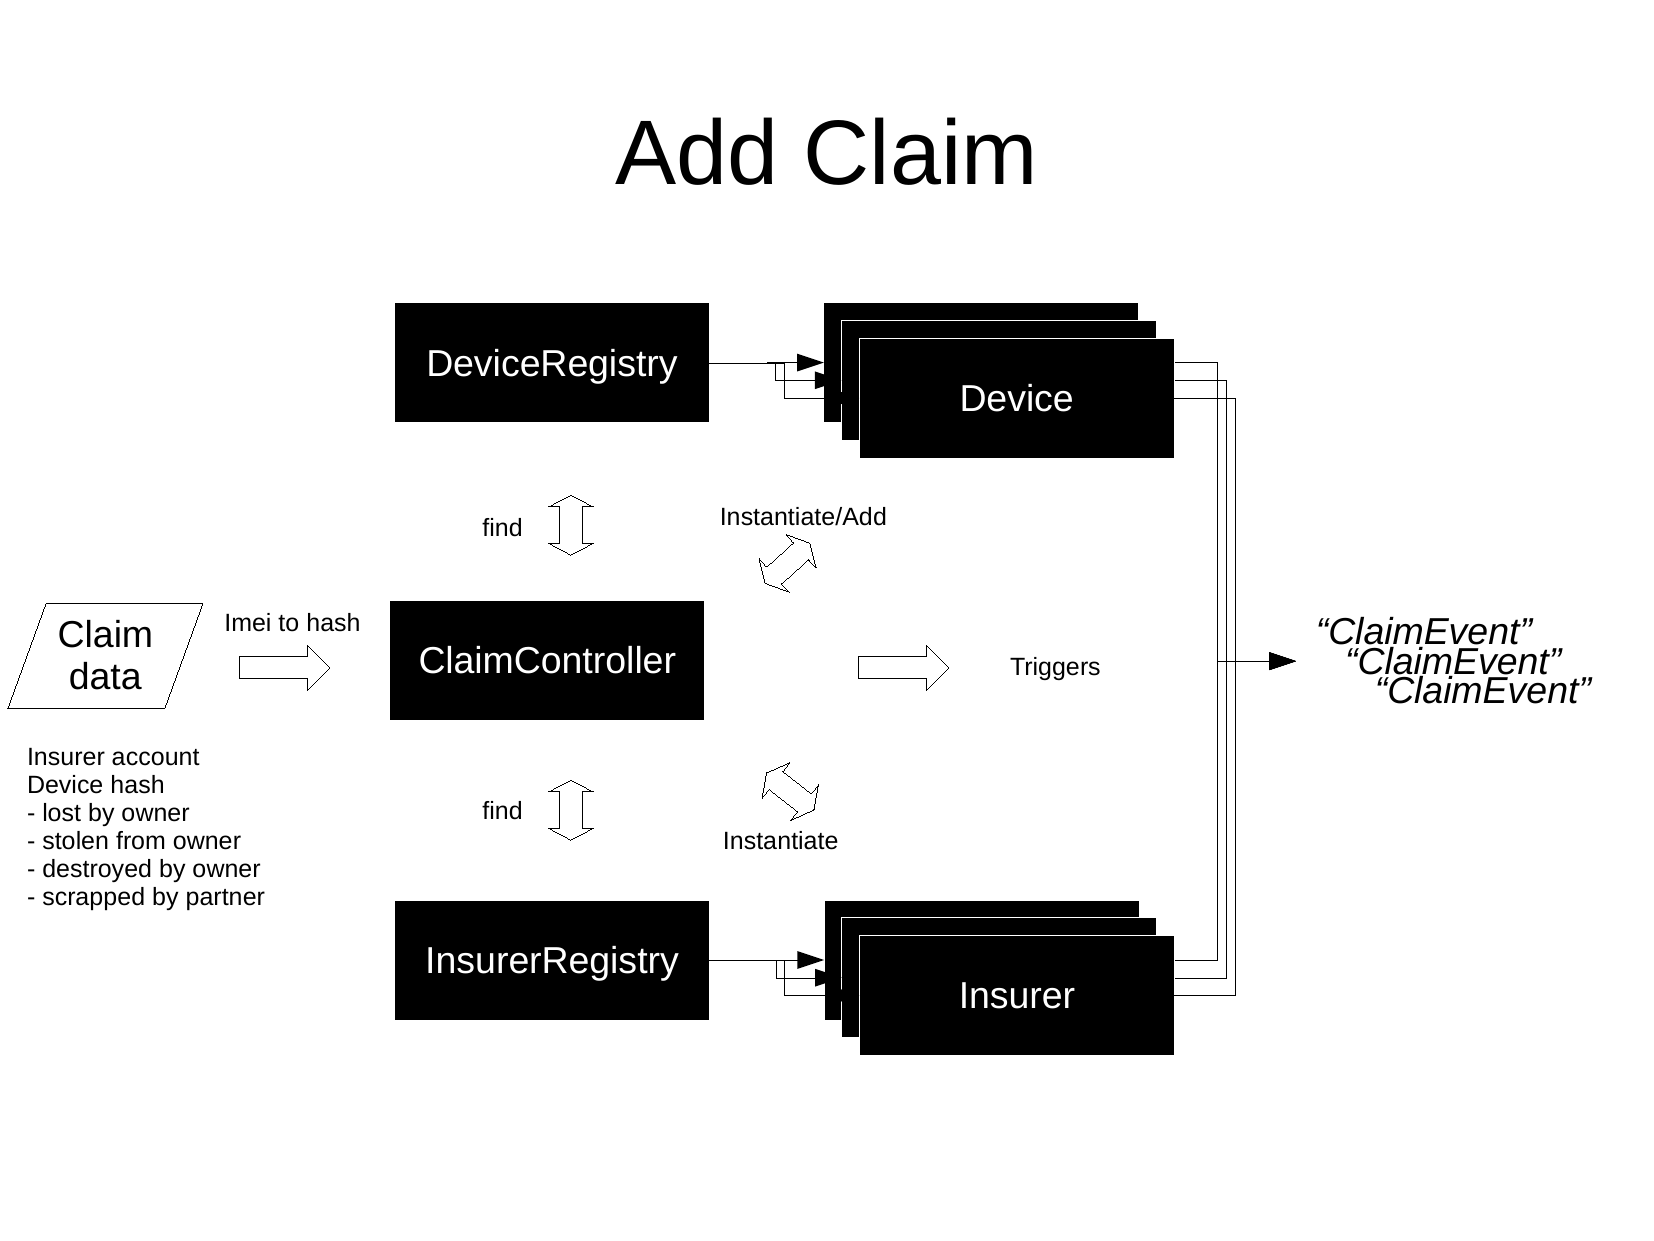

# Add Claim
Device
DeviceRegistry
Device
Device
Instantiate/Add
find
“ClaimEvent”
Imei to hash
ClaimController
“ClaimEvent”
Claim
data
“ClaimEvent”
Triggers
Insurer account
Device hash
- lost by owner
- stolen from owner
- destroyed by owner
- scrapped by partner
find
Instantiate
InsurerRegistry
Insurer
Insurer
Insurer